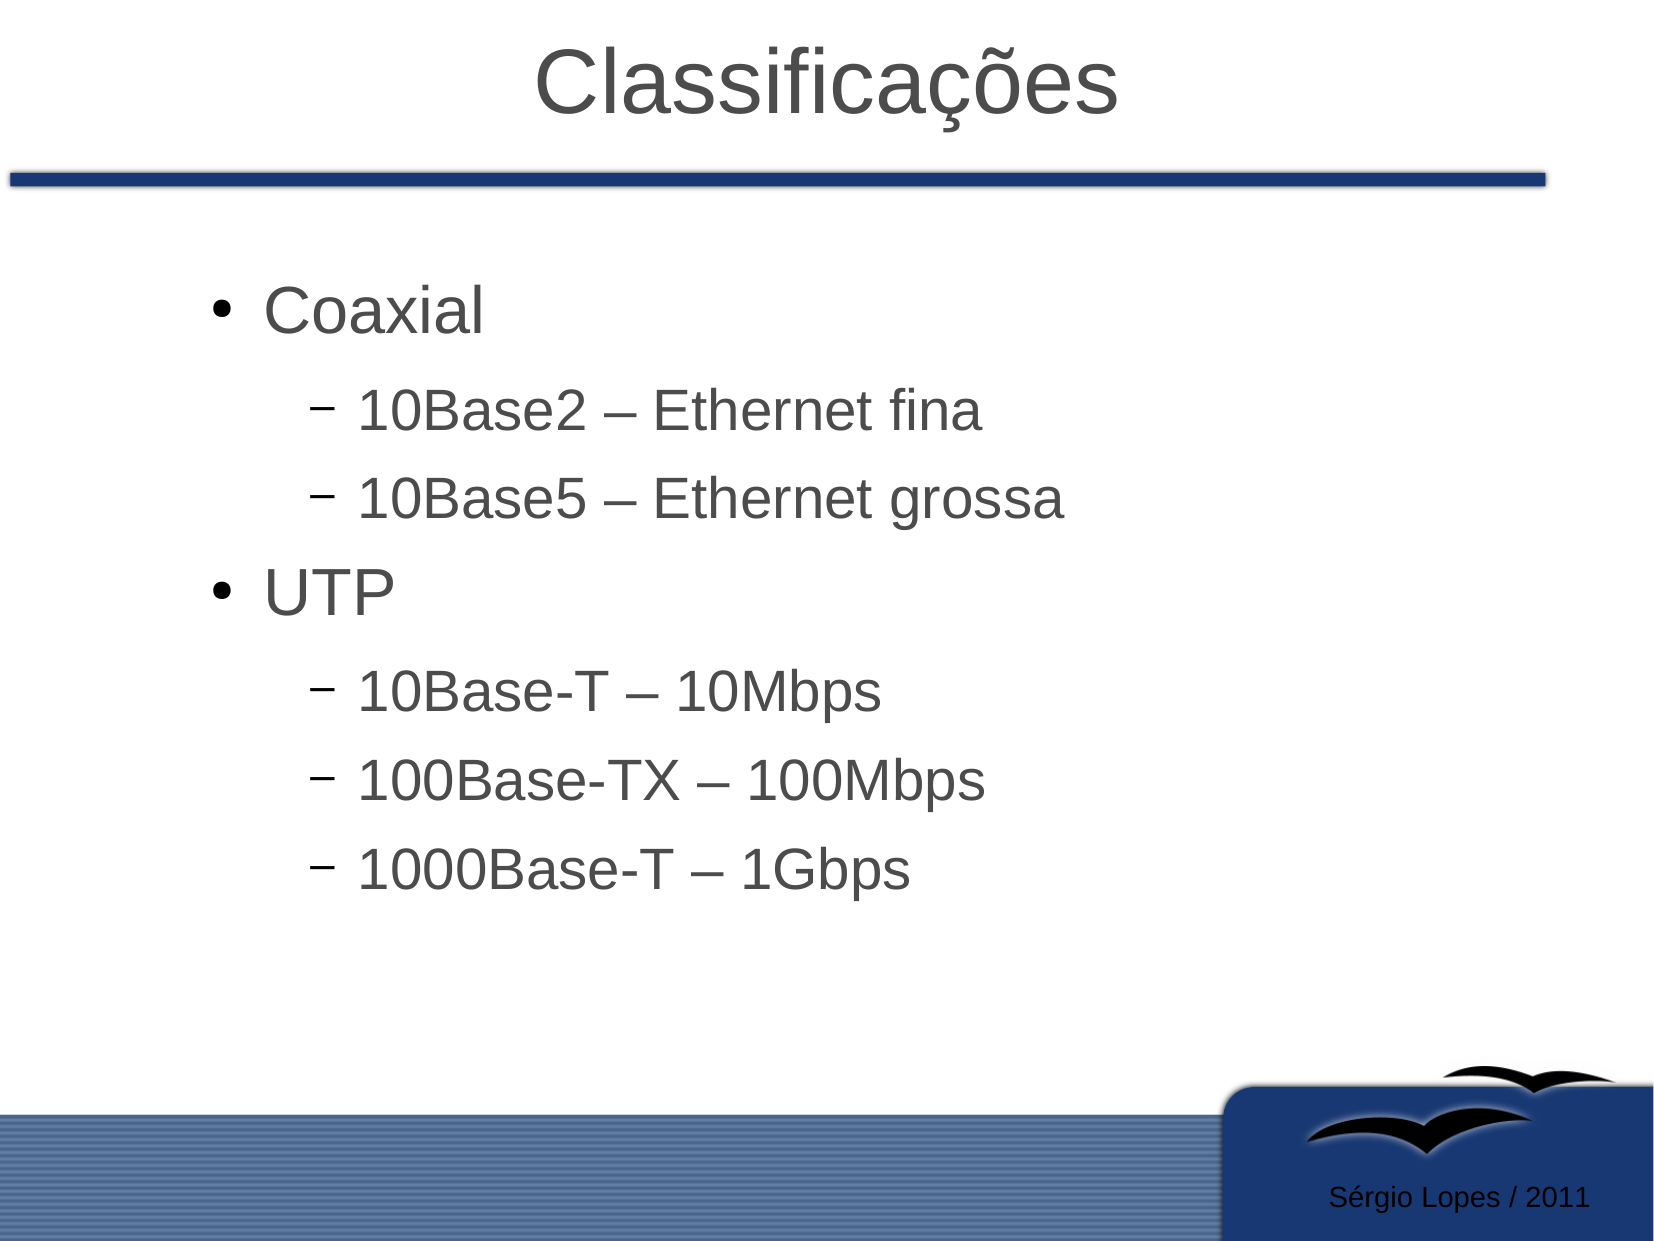

# Classificações
Coaxial
10Base2 – Ethernet fina
10Base5 – Ethernet grossa
UTP
10Base-T – 10Mbps
100Base-TX – 100Mbps
1000Base-T – 1Gbps
Sérgio Lopes / 2011